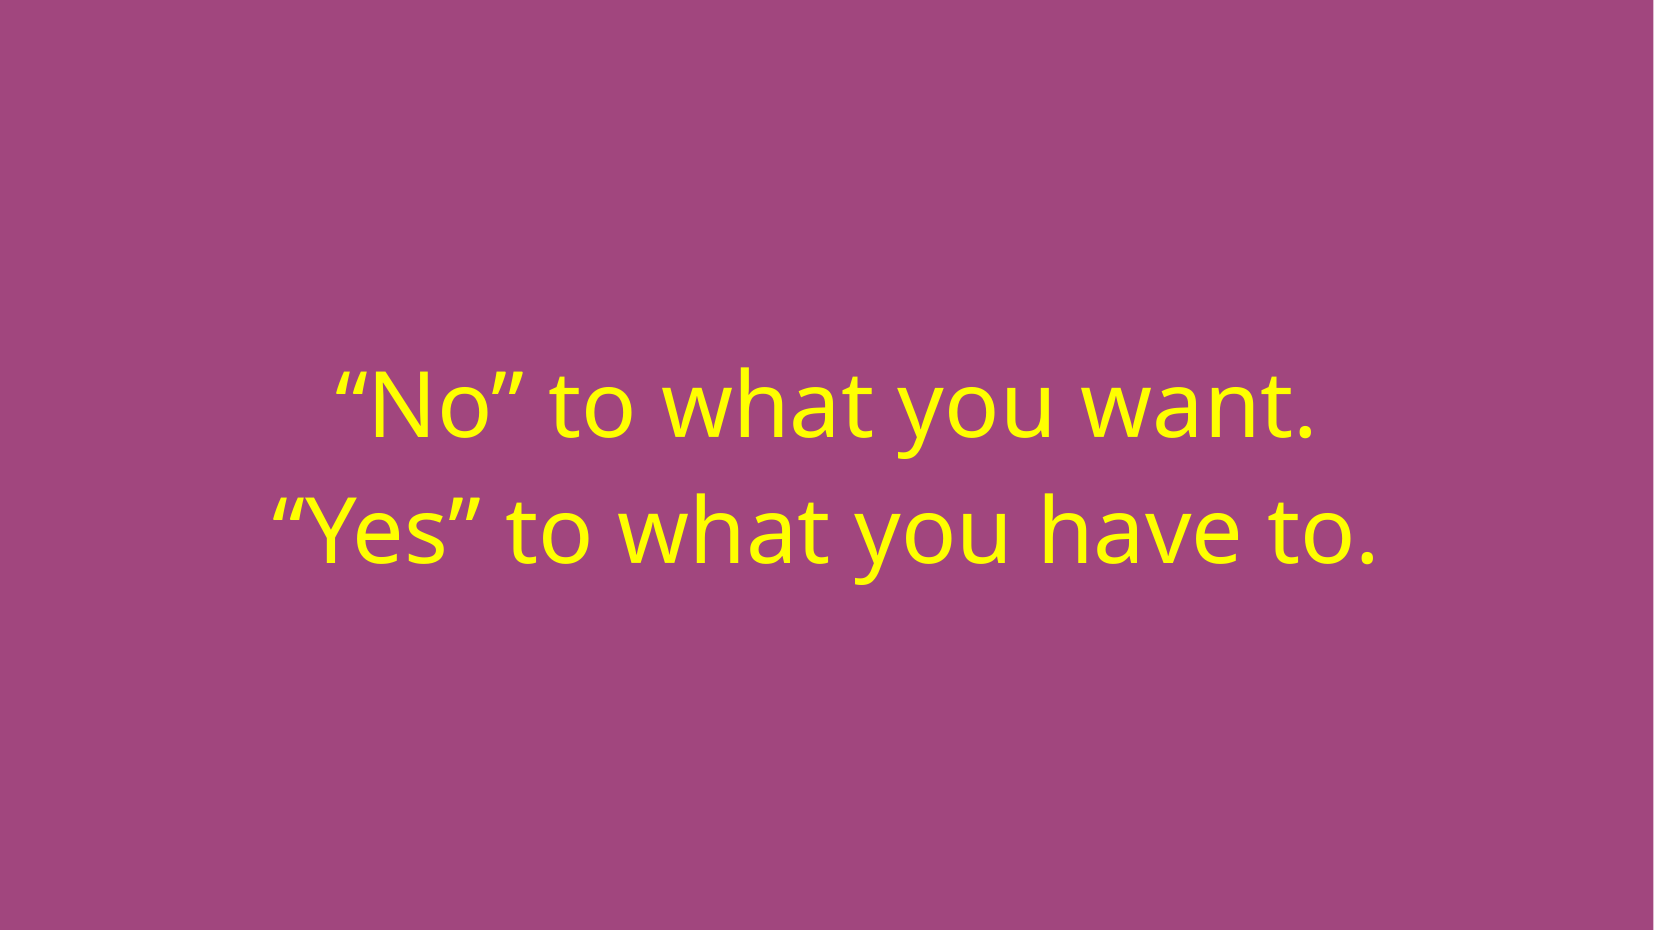

“No” to what you want.
“Yes” to what you have to.